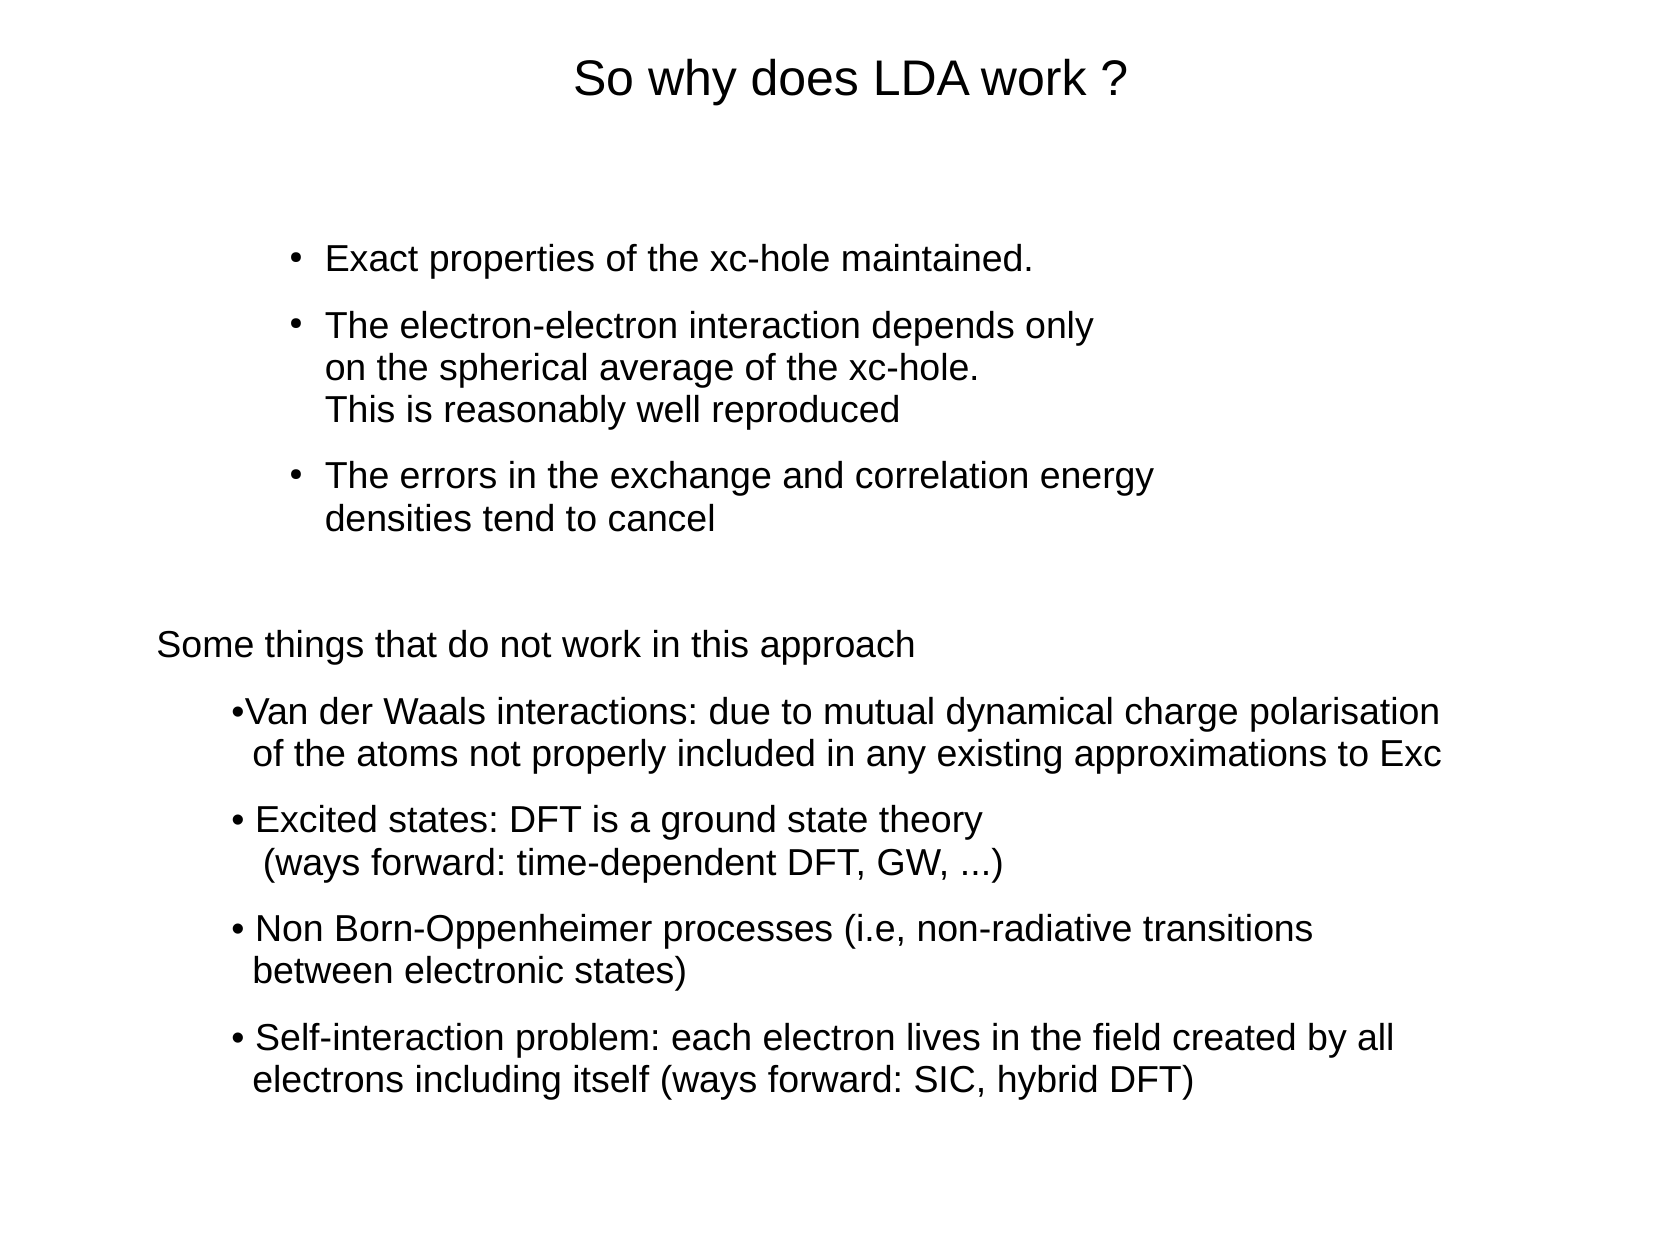

So why does LDA work ?
Exact properties of the xc-hole maintained.
The electron-electron interaction depends only
on the spherical average of the xc-hole.
This is reasonably well reproduced
The errors in the exchange and correlation energy
densities tend to cancel
Some things that do not work in this approach
	•Van der Waals interactions: due to mutual dynamical charge polarisation
 	 of the atoms not properly included in any existing approximations to Exc
	• Excited states: DFT is a ground state theory
 	 (ways forward: time-dependent DFT, GW, ...)
	• Non Born-Oppenheimer processes (i.e, non-radiative transitions
 	 between electronic states)
	• Self-interaction problem: each electron lives in the field created by all
 	 electrons including itself (ways forward: SIC, hybrid DFT)